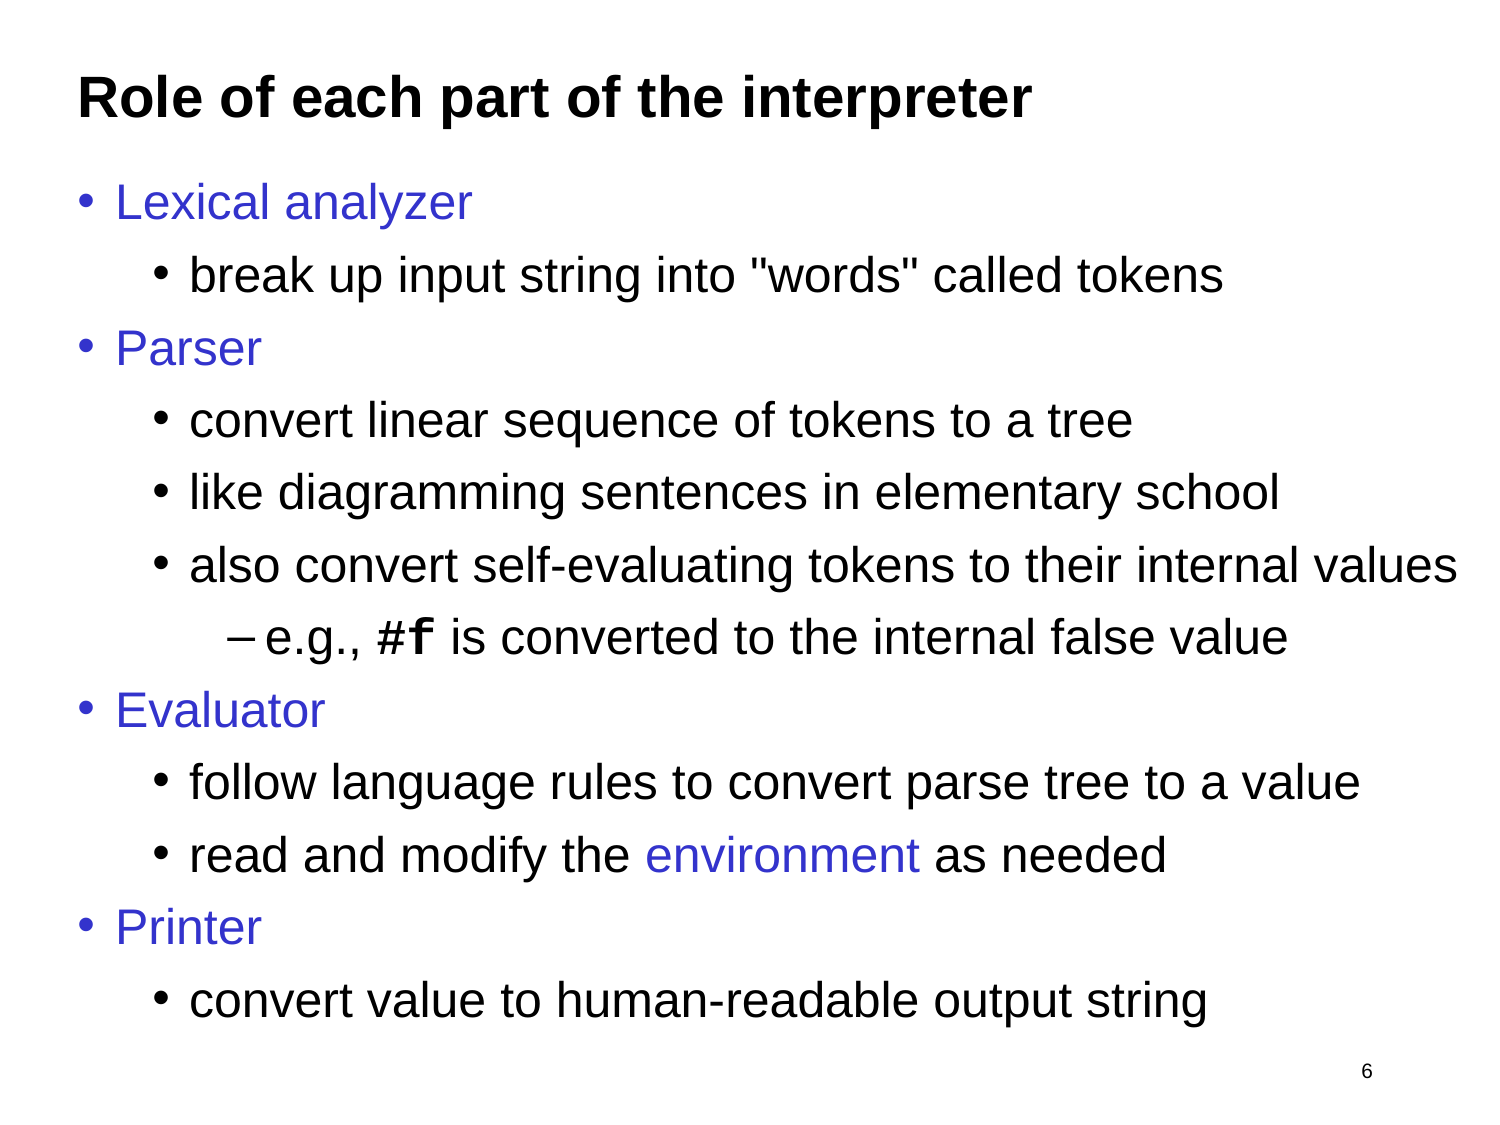

Role of each part of the interpreter
Lexical analyzer
break up input string into "words" called tokens
Parser
convert linear sequence of tokens to a tree
like diagramming sentences in elementary school
also convert self-evaluating tokens to their internal values
e.g., #f is converted to the internal false value
Evaluator
follow language rules to convert parse tree to a value
read and modify the environment as needed
Printer
convert value to human-readable output string